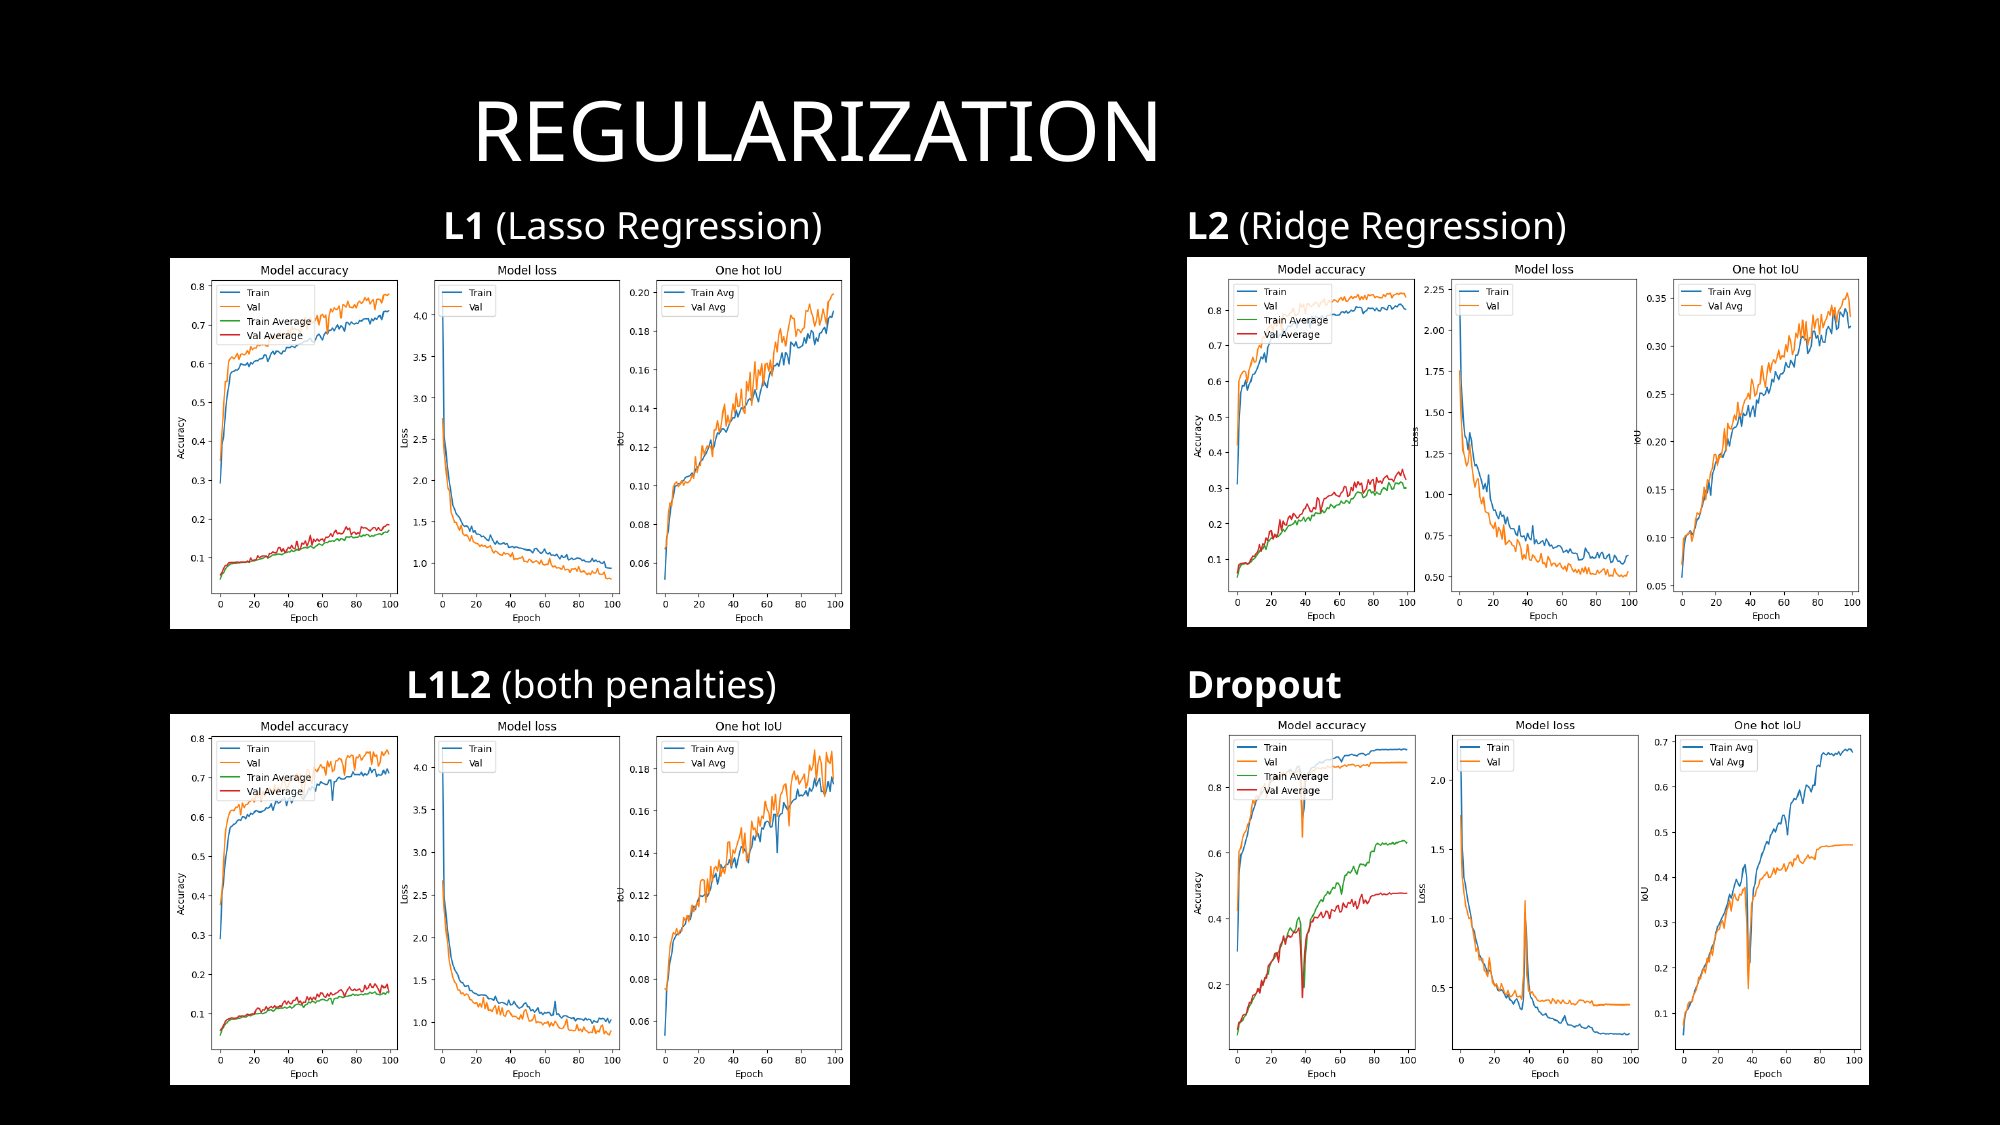

# Regularization
L1 (Lasso Regression)
L2 (Ridge Regression)
L1L2 (both penalties)
Dropout